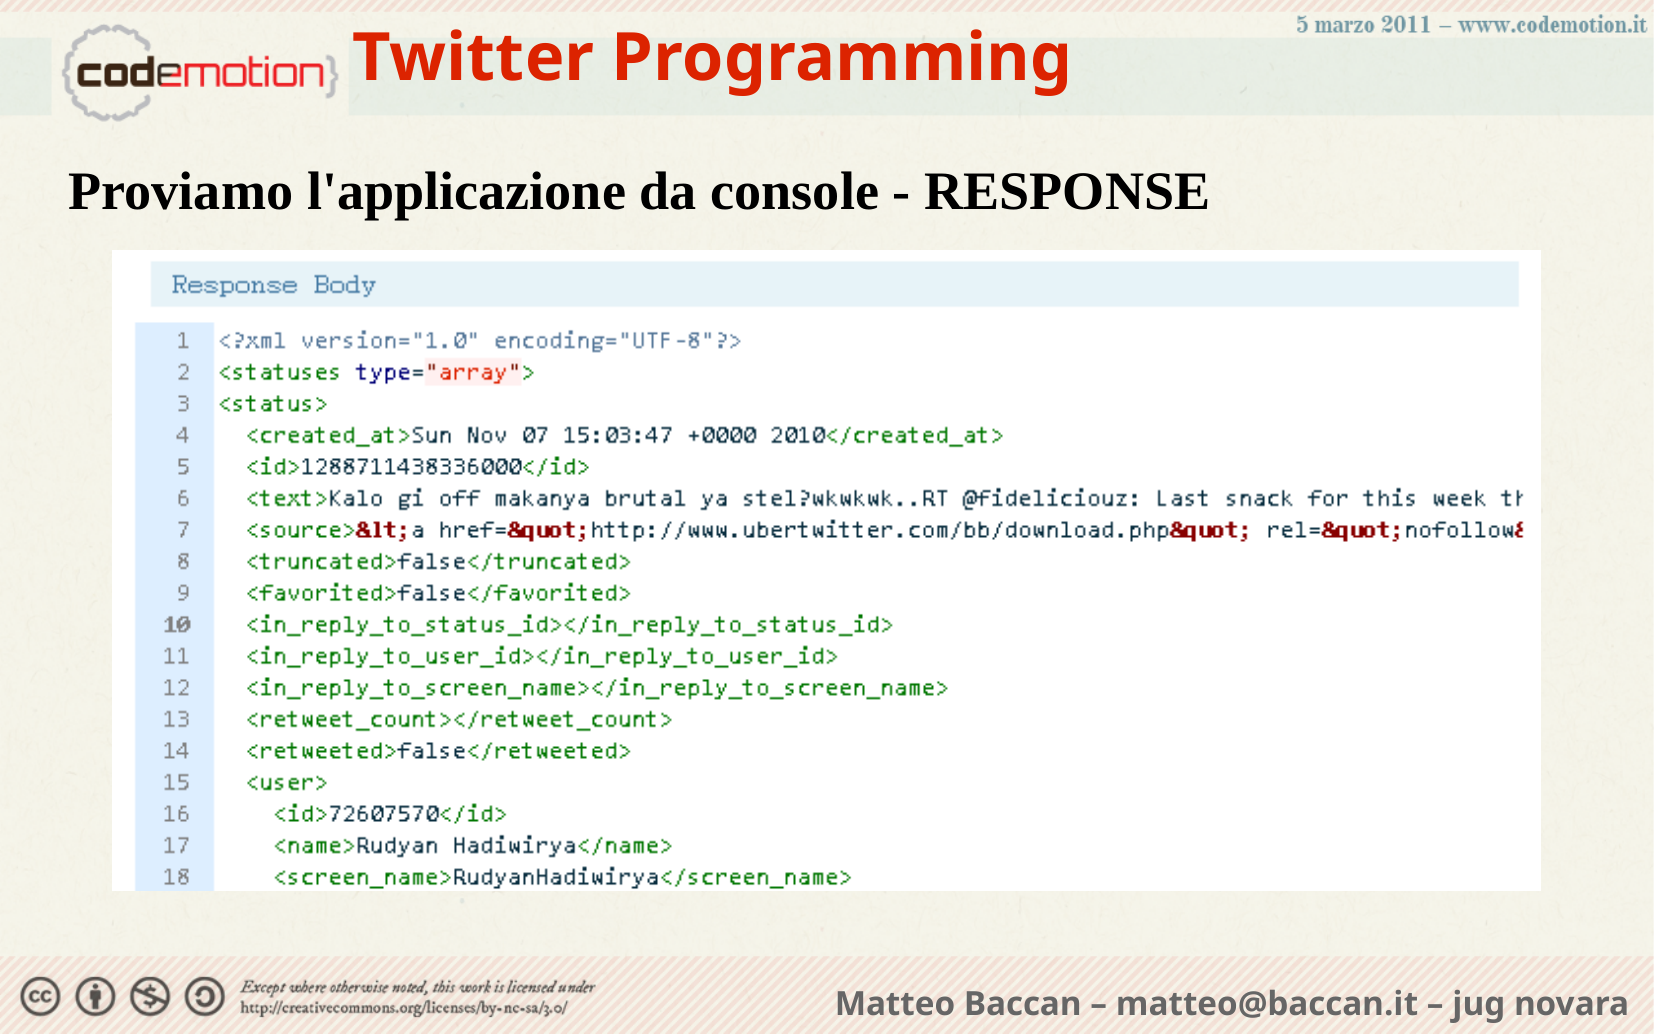

# Twitter Programming
Proviamo l'applicazione da console - RESPONSE
31
Twitter Programming - Matteo Baccan - matteo@baccan.it